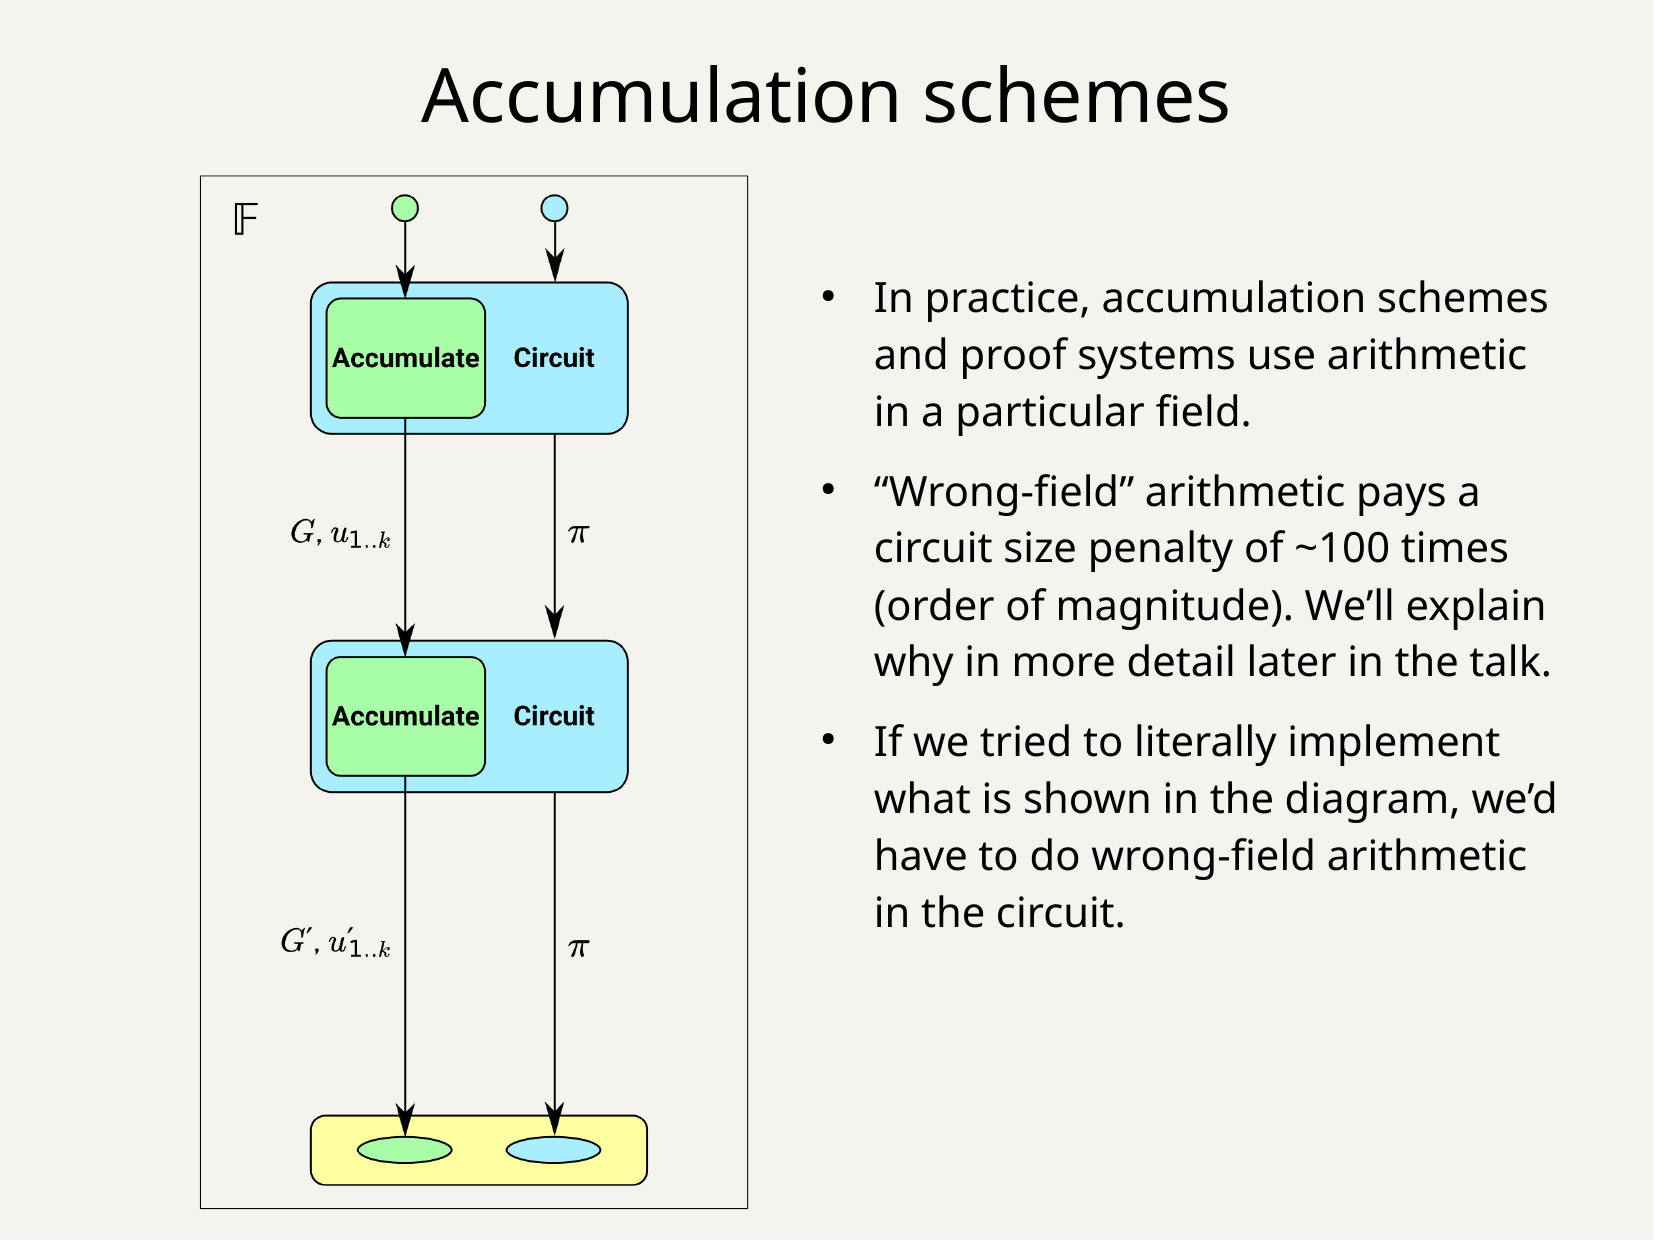

# Accumulation schemes
In practice, accumulation schemes and proof systems use arithmetic in a particular field.
“Wrong-field” arithmetic pays a circuit size penalty of ~100 times (order of magnitude). We’ll explain why in more detail later in the talk.
If we tried to literally implement what is shown in the diagram, we’d have to do wrong-field arithmetic in the circuit.